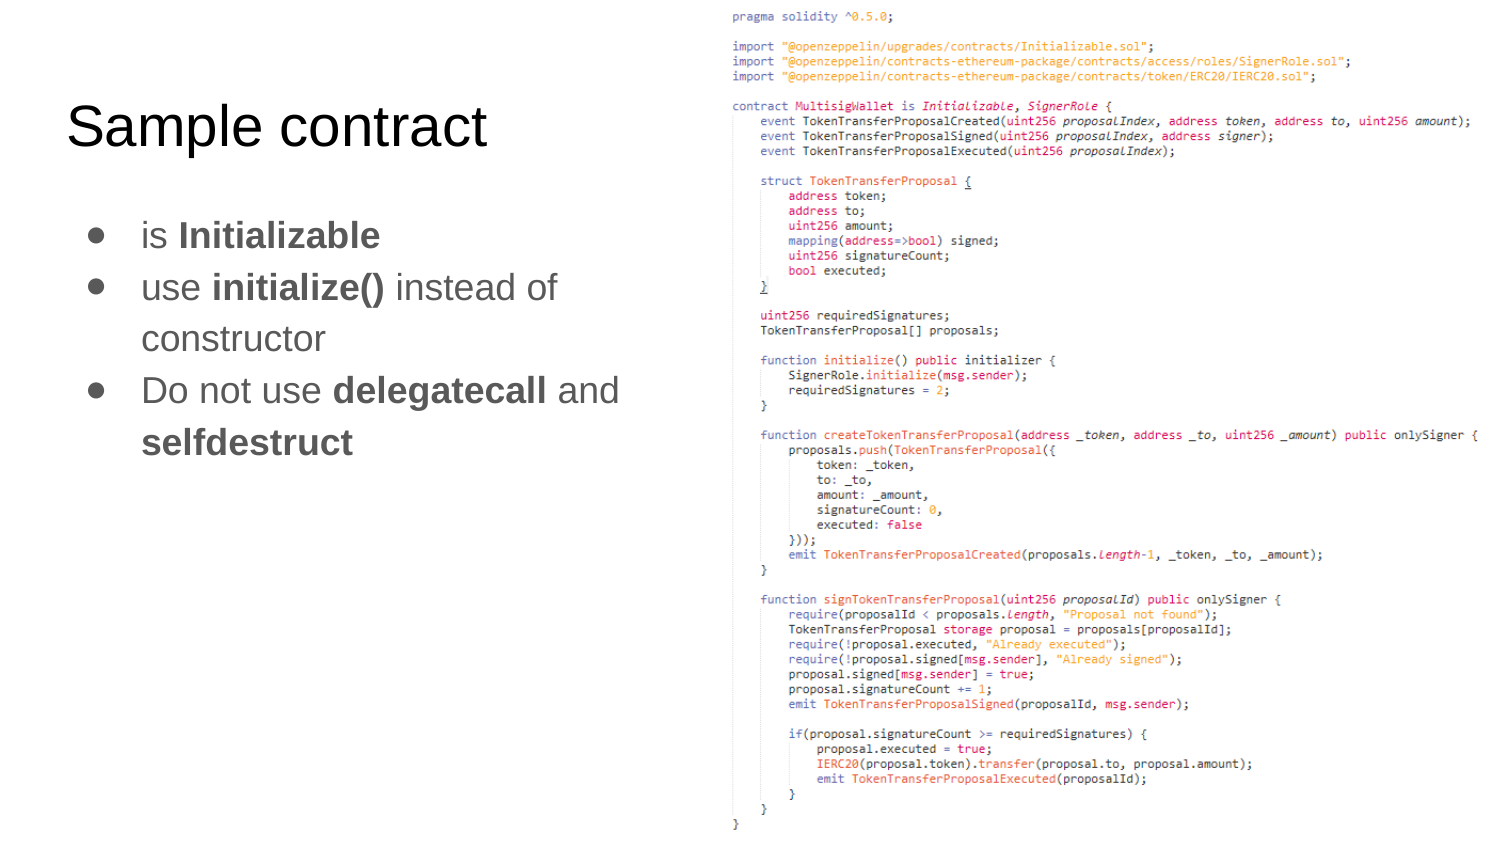

# Sample contract
is Initializable
use initialize() instead of constructor
Do not use delegatecall and selfdestruct